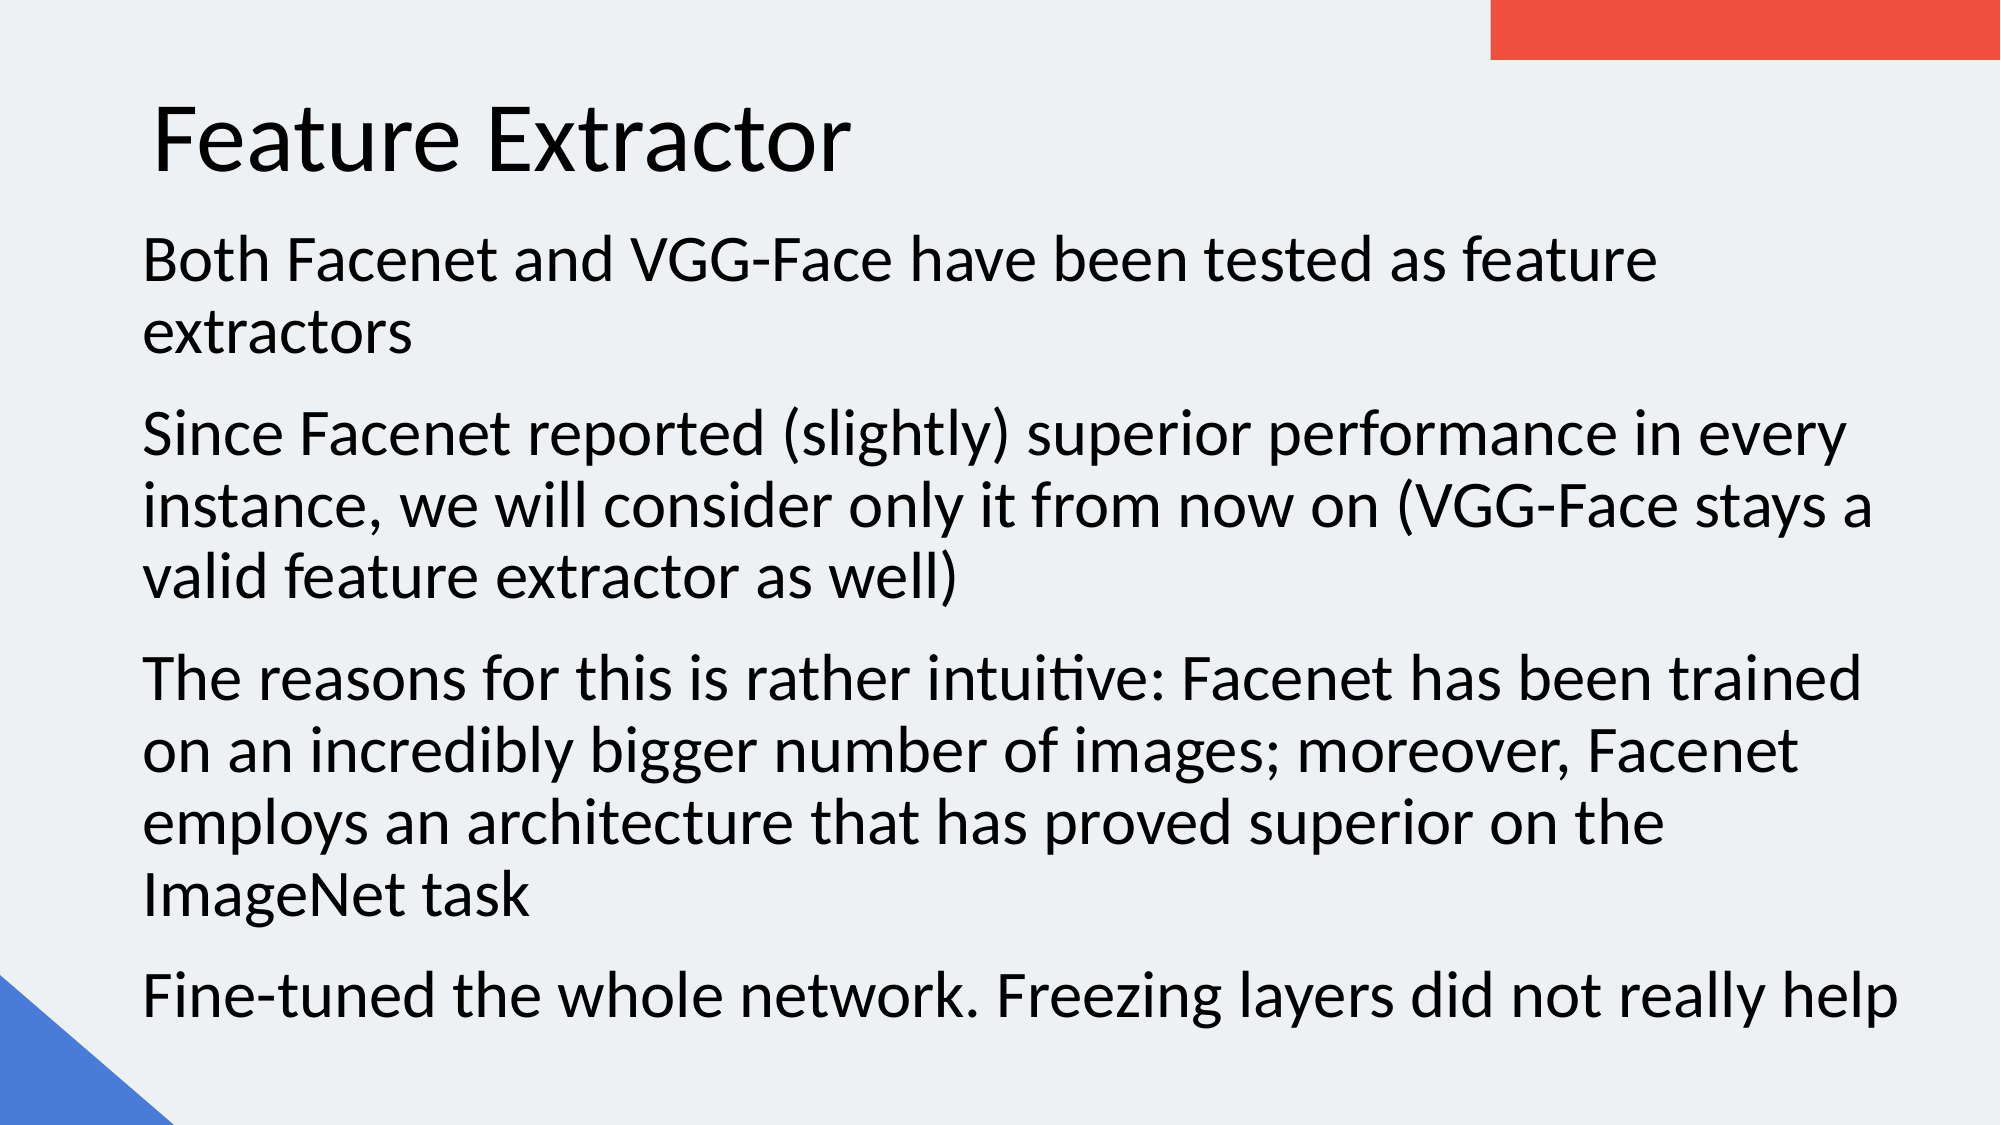

# Feature Extractor
Both Facenet and VGG-Face have been tested as feature extractors
Since Facenet reported (slightly) superior performance in every instance, we will consider only it from now on (VGG-Face stays a valid feature extractor as well)
The reasons for this is rather intuitive: Facenet has been trained on an incredibly bigger number of images; moreover, Facenet employs an architecture that has proved superior on the ImageNet task
Fine-tuned the whole network. Freezing layers did not really help